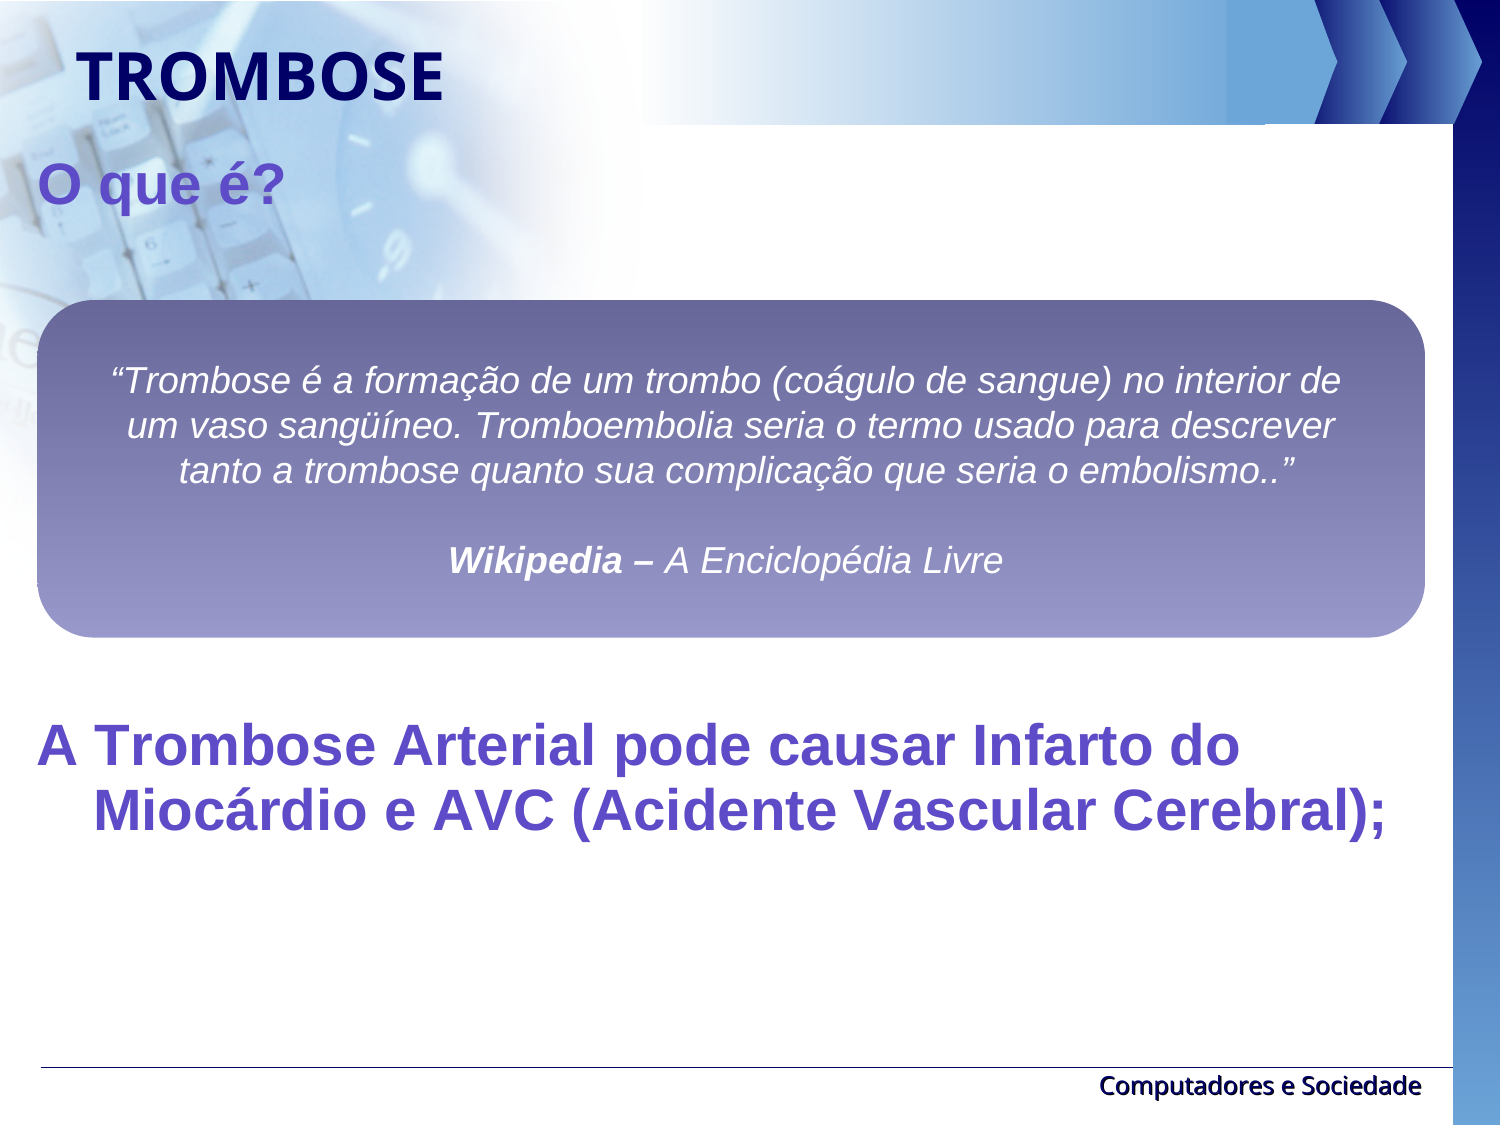

# TROMBOSE
O que é?
“Trombose é a formação de um trombo (coágulo de sangue) no interior de
um vaso sangüíneo. Tromboembolia seria o termo usado para descrever
 tanto a trombose quanto sua complicação que seria o embolismo..”
Wikipedia – A Enciclopédia Livre
A Trombose Arterial pode causar Infarto do Miocárdio e AVC (Acidente Vascular Cerebral);